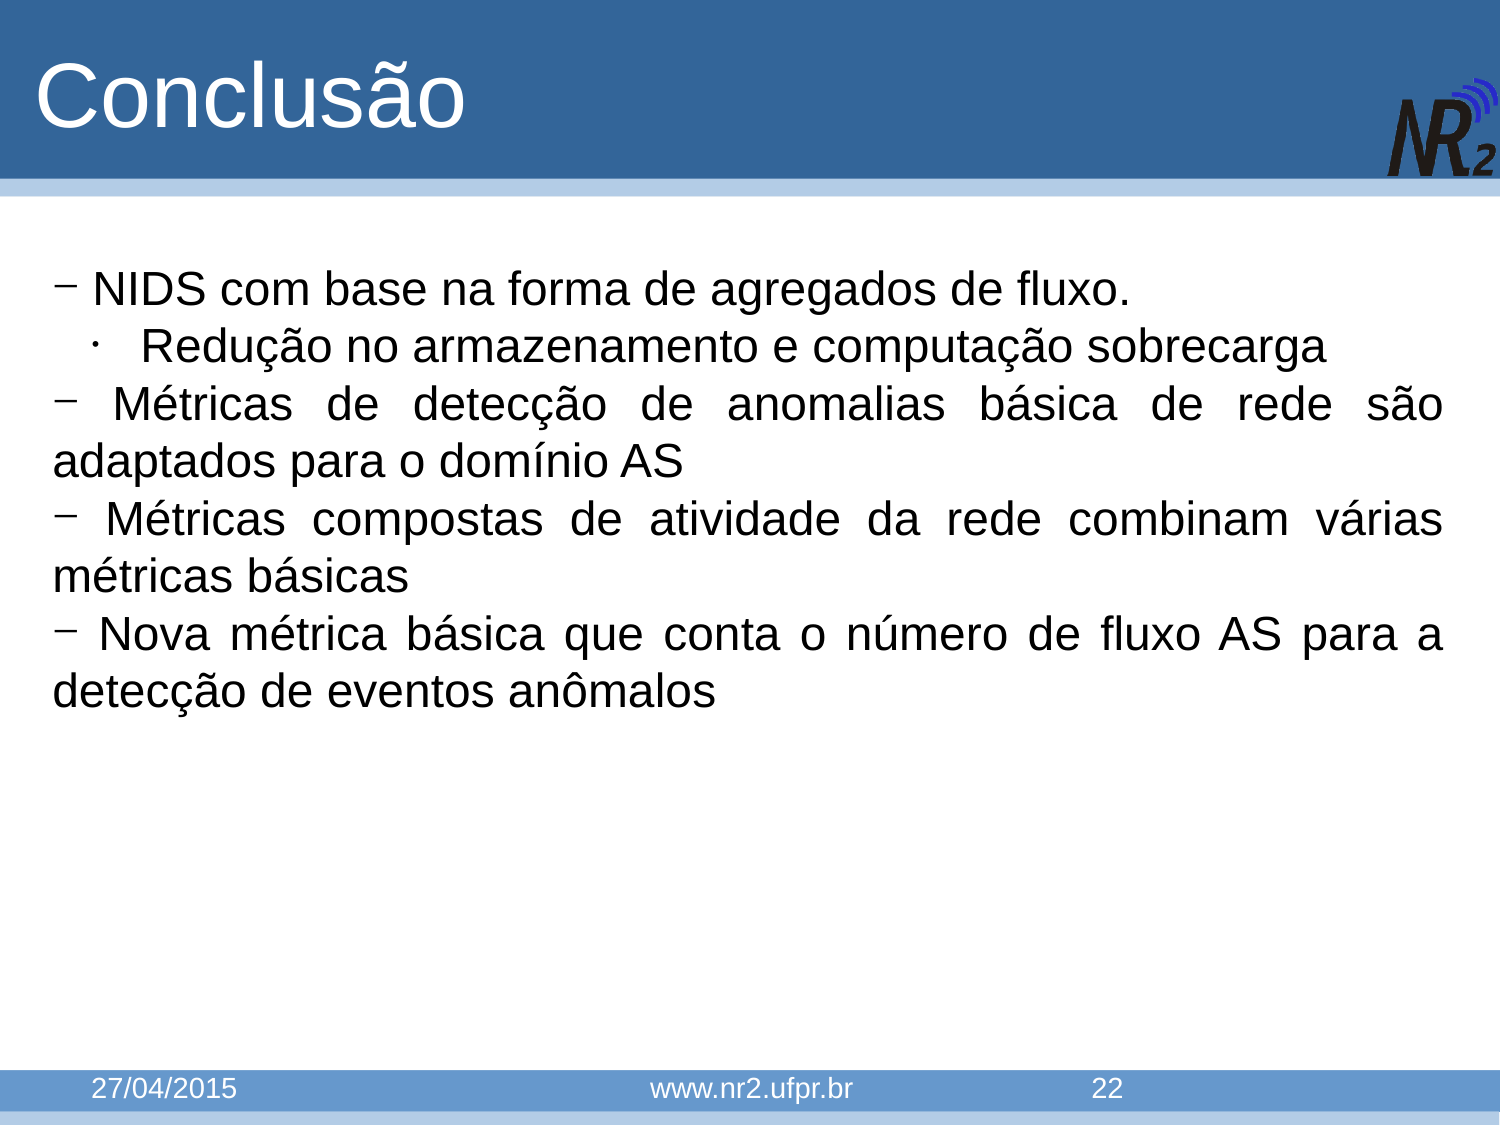

Conclusão
 NIDS com base na forma de agregados de fluxo.
 Redução no armazenamento e computação sobrecarga
 Métricas de detecção de anomalias básica de rede são adaptados para o domínio AS
 Métricas compostas de atividade da rede combinam várias métricas básicas
 Nova métrica básica que conta o número de fluxo AS para a detecção de eventos anômalos
27/04/2015
www.nr2.ufpr.br